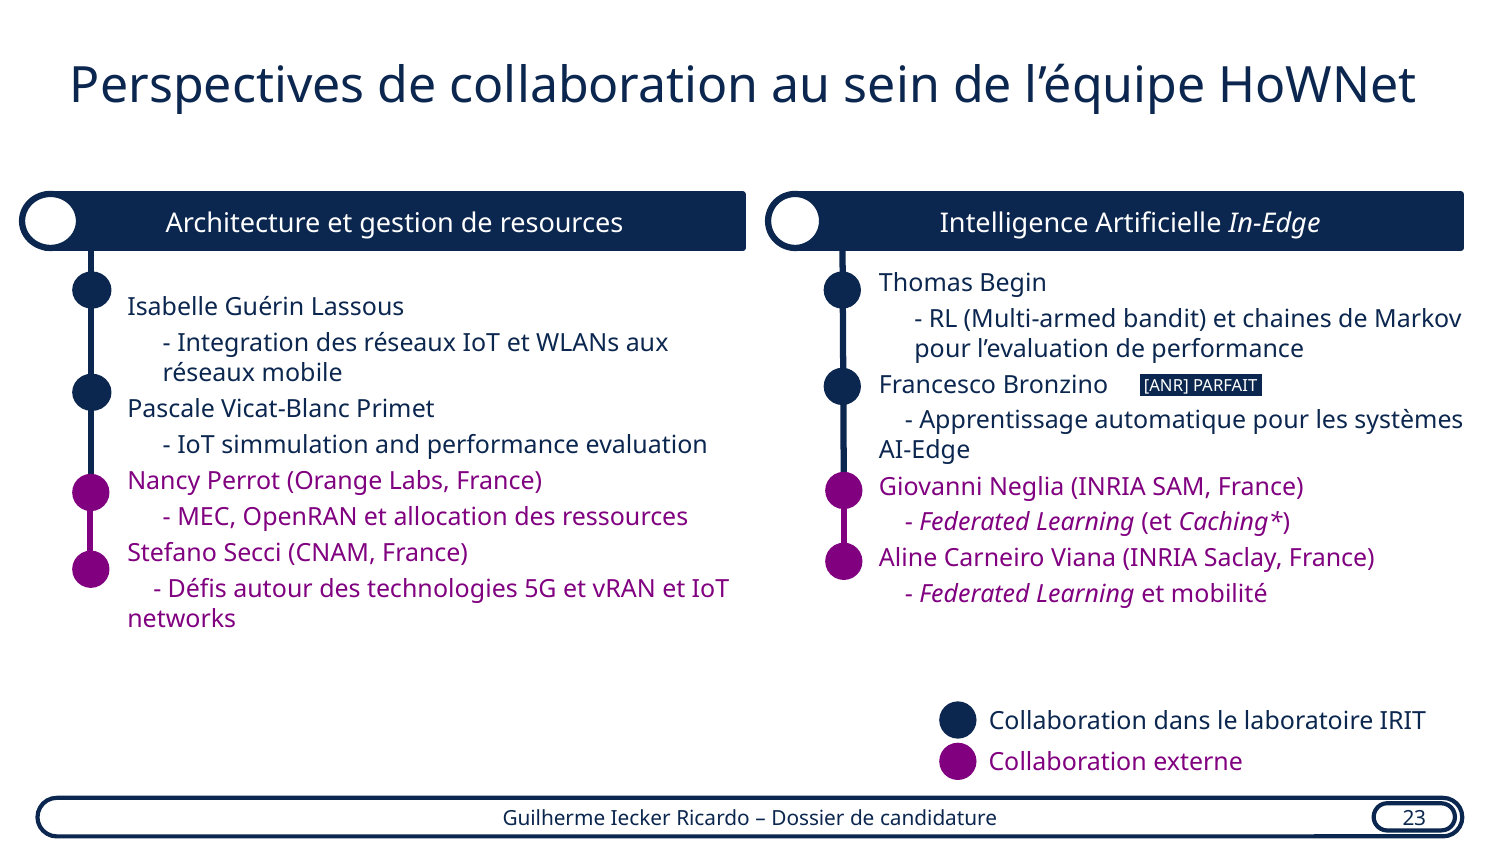

Perspectives de collaboration au sein de l’équipe HoWNet
Architecture et gestion de resources
Intelligence Artificielle In-Edge
Thomas Begin
- RL (Multi-armed bandit) et chaines de Markov pour l’evaluation de performance
Francesco Bronzino
 - Apprentissage automatique pour les systèmes AI-Edge
Giovanni Neglia (INRIA SAM, France)
 - Federated Learning (et Caching*)
Aline Carneiro Viana (INRIA Saclay, France)
 - Federated Learning et mobilité
Isabelle Guérin Lassous
- Integration des réseaux IoT et WLANs aux réseaux mobile
Pascale Vicat-Blanc Primet
- IoT simmulation and performance evaluation
Nancy Perrot (Orange Labs, France)
- MEC, OpenRAN et allocation des ressources
Stefano Secci (CNAM, France)
 - Défis autour des technologies 5G et vRAN et IoT networks
 [ANR] PARFAIT
Collaboration dans le laboratoire IRIT
Collaboration externe
Guilherme Iecker Ricardo – Dossier de candidature
23